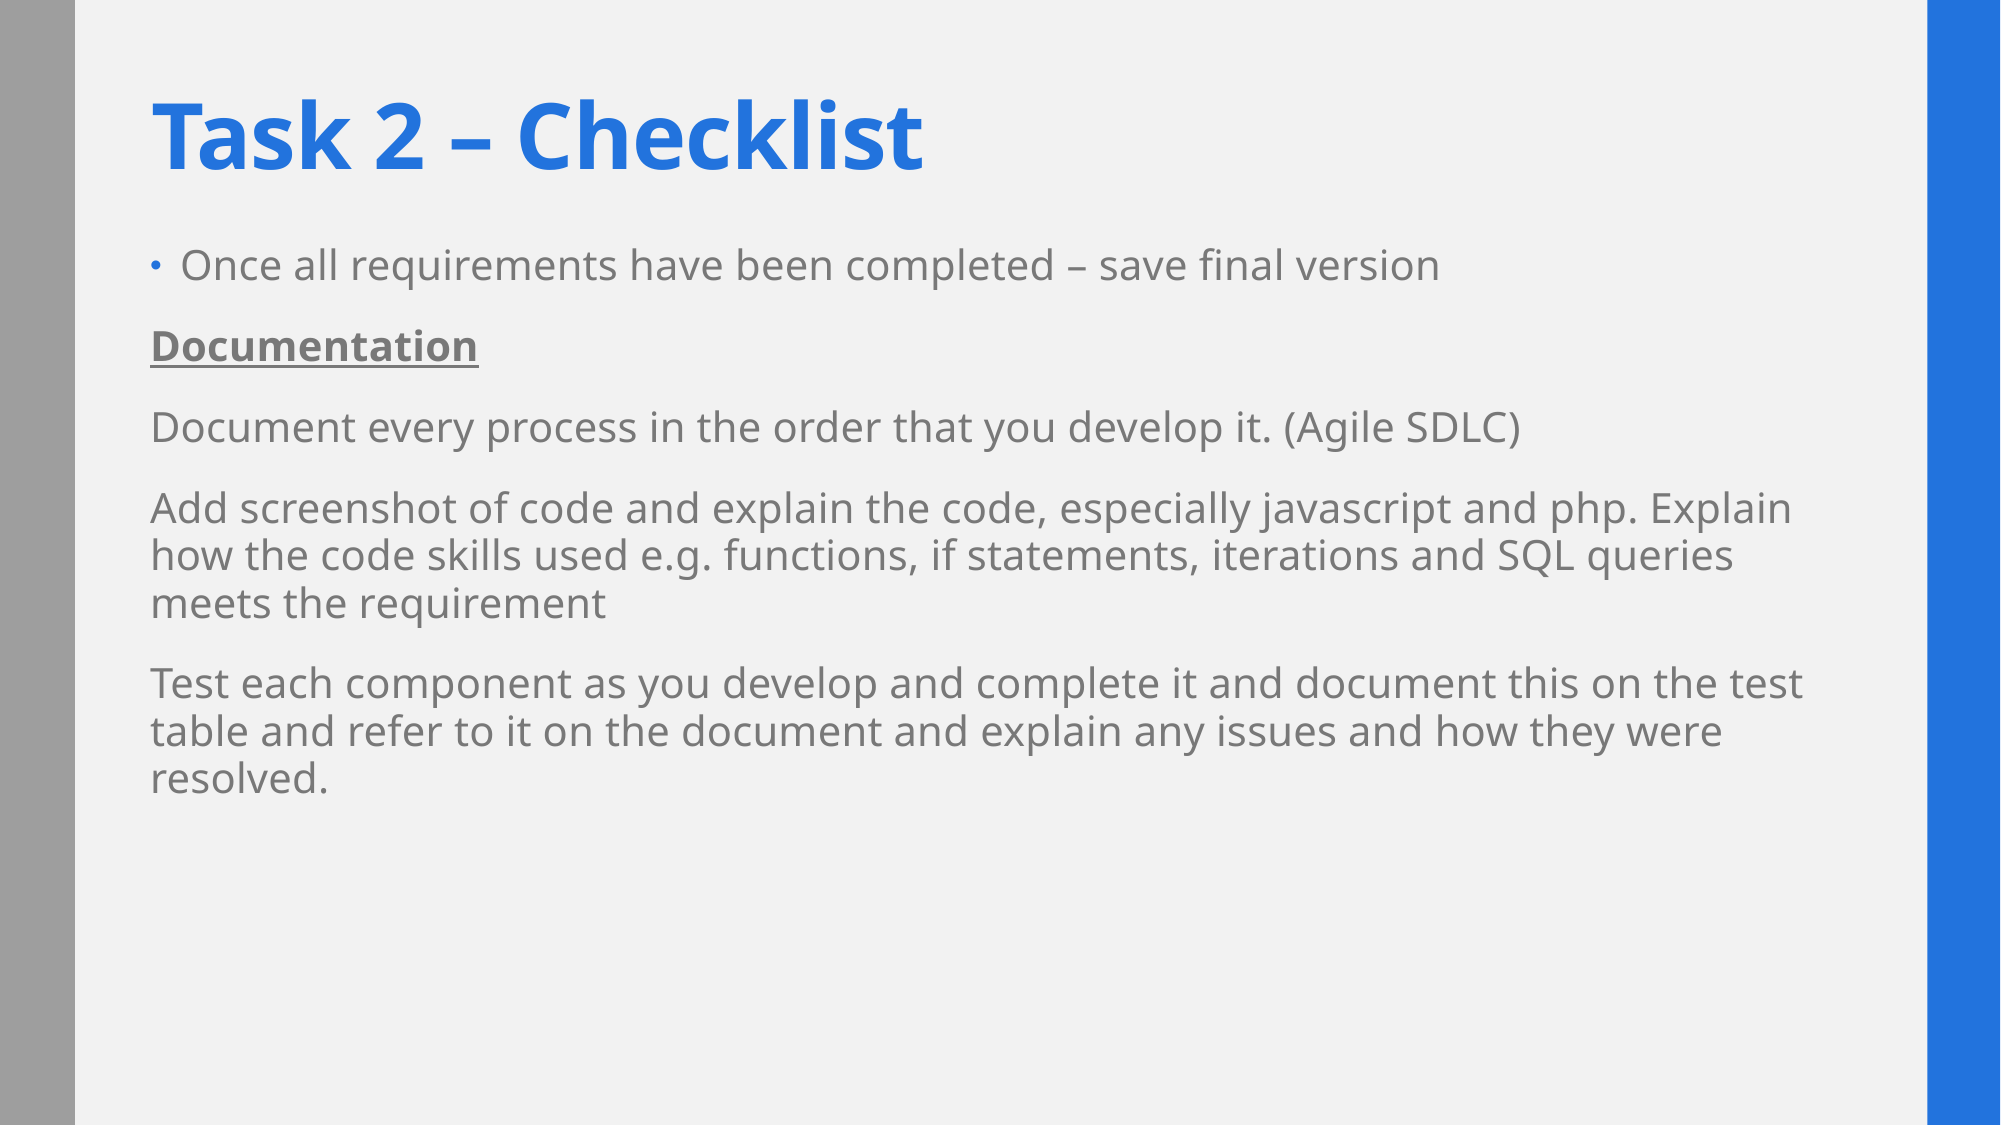

# Task 2 – Checklist
Once all requirements have been completed – save final version
Documentation
Document every process in the order that you develop it. (Agile SDLC)
Add screenshot of code and explain the code, especially javascript and php. Explain how the code skills used e.g. functions, if statements, iterations and SQL queries meets the requirement
Test each component as you develop and complete it and document this on the test table and refer to it on the document and explain any issues and how they were resolved.